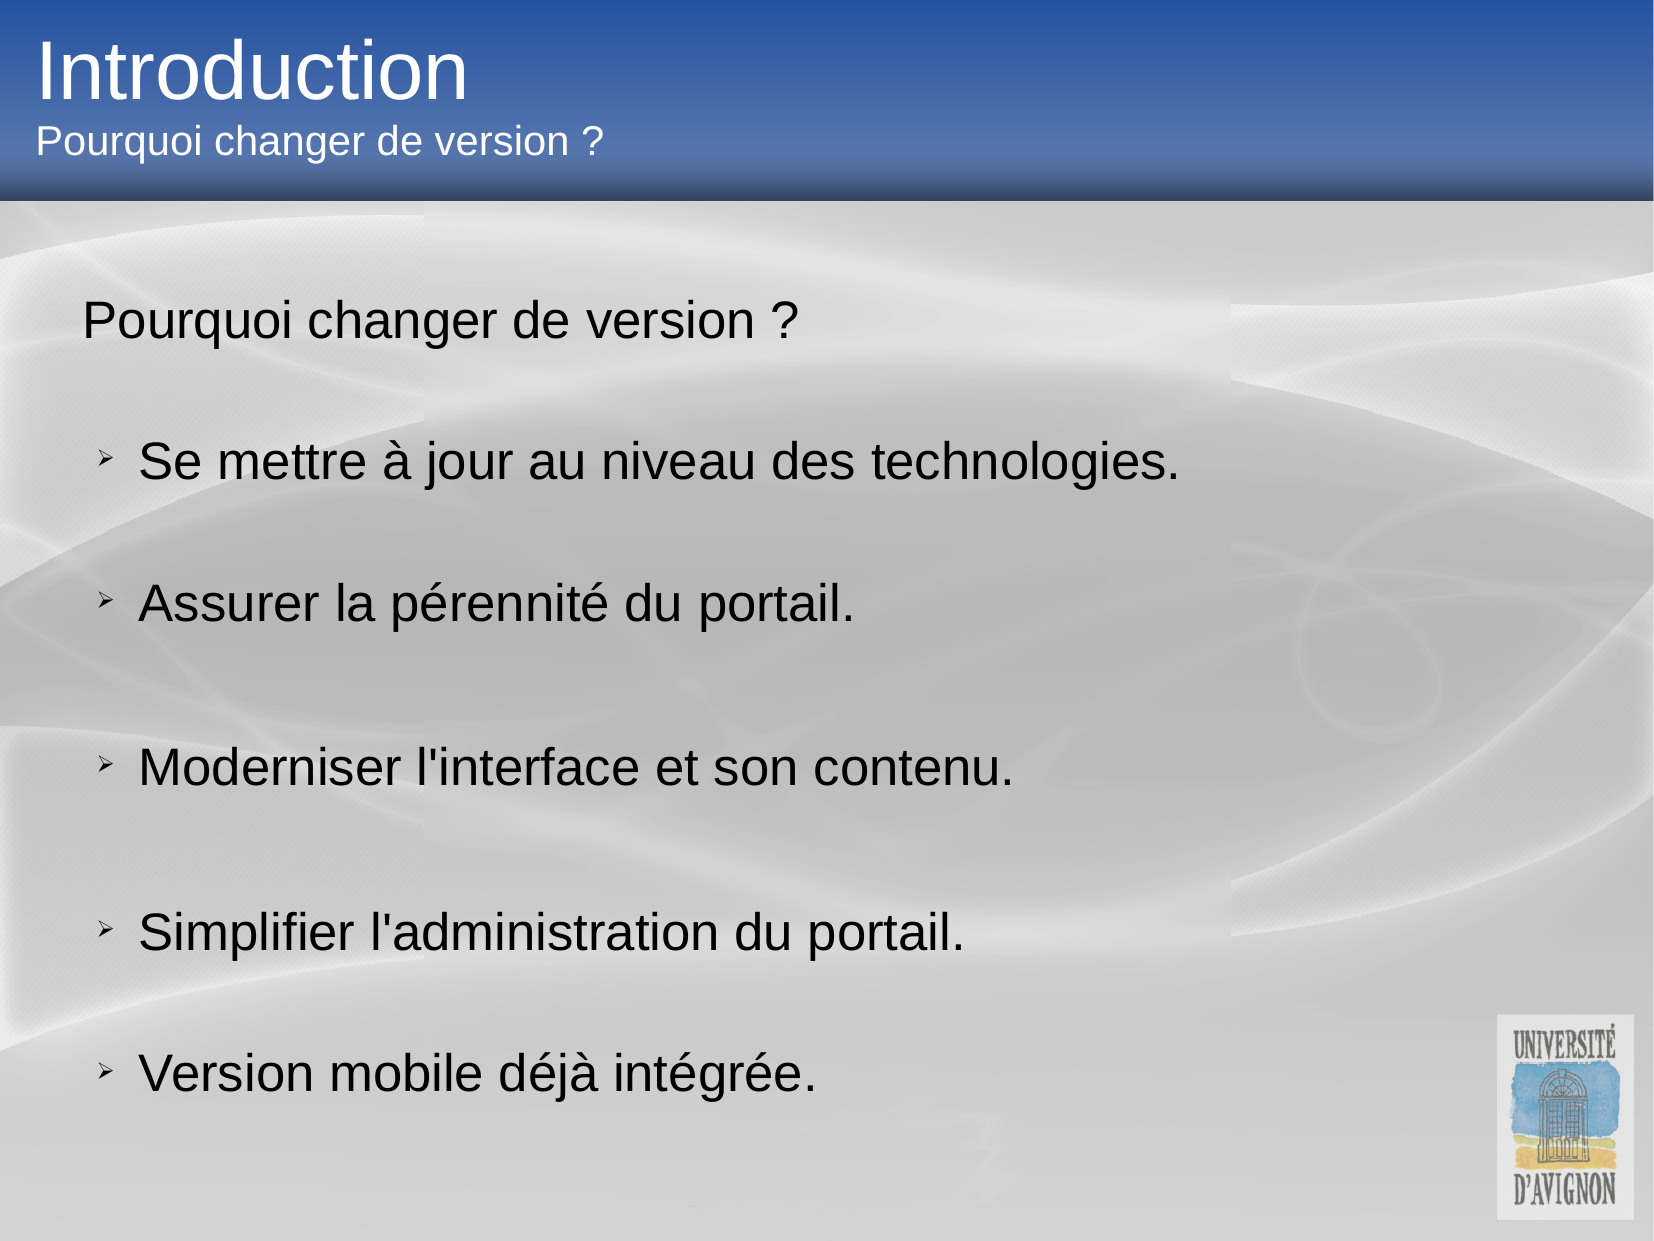

# Introduction Pourquoi changer de version ?
Pourquoi changer de version ?
Se mettre à jour au niveau des technologies.
Assurer la pérennité du portail.
Moderniser l'interface et son contenu.
Simplifier l'administration du portail.
Version mobile déjà intégrée.